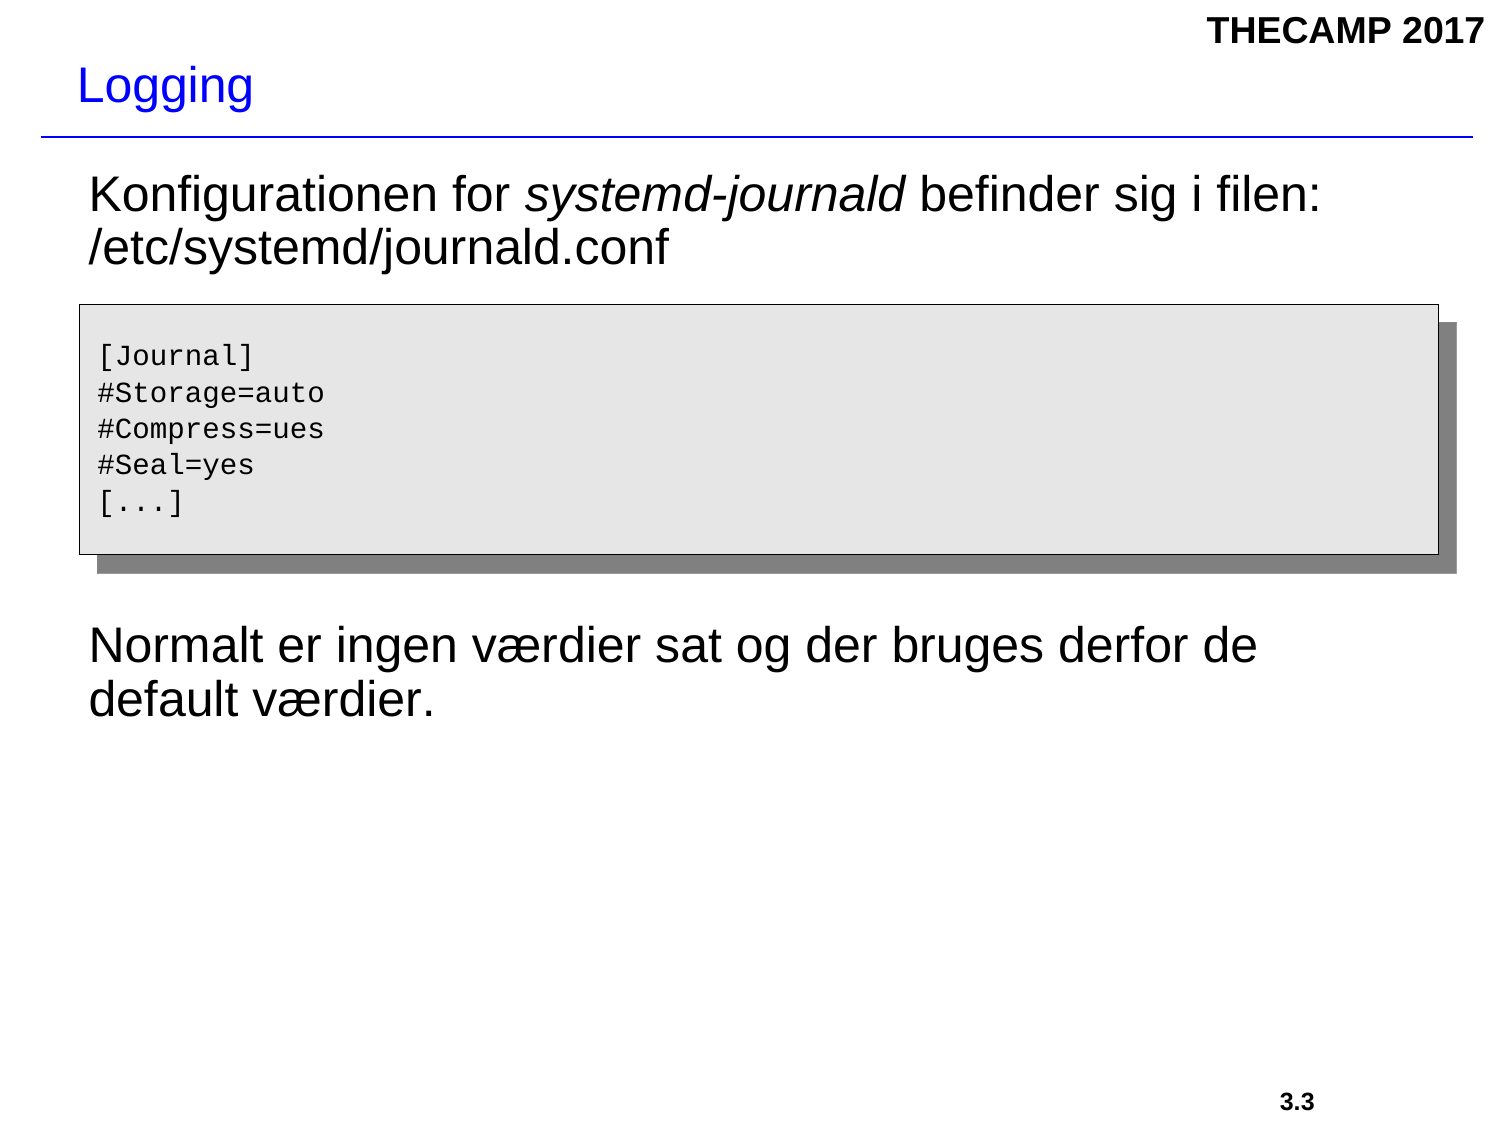

# Logging
Konfigurationen for systemd-journald befinder sig i filen:
/etc/systemd/journald.conf
Normalt er ingen værdier sat og der bruges derfor de default værdier.
 [Journal]
 #Storage=auto
 #Compress=ues
 #Seal=yes
 [...]